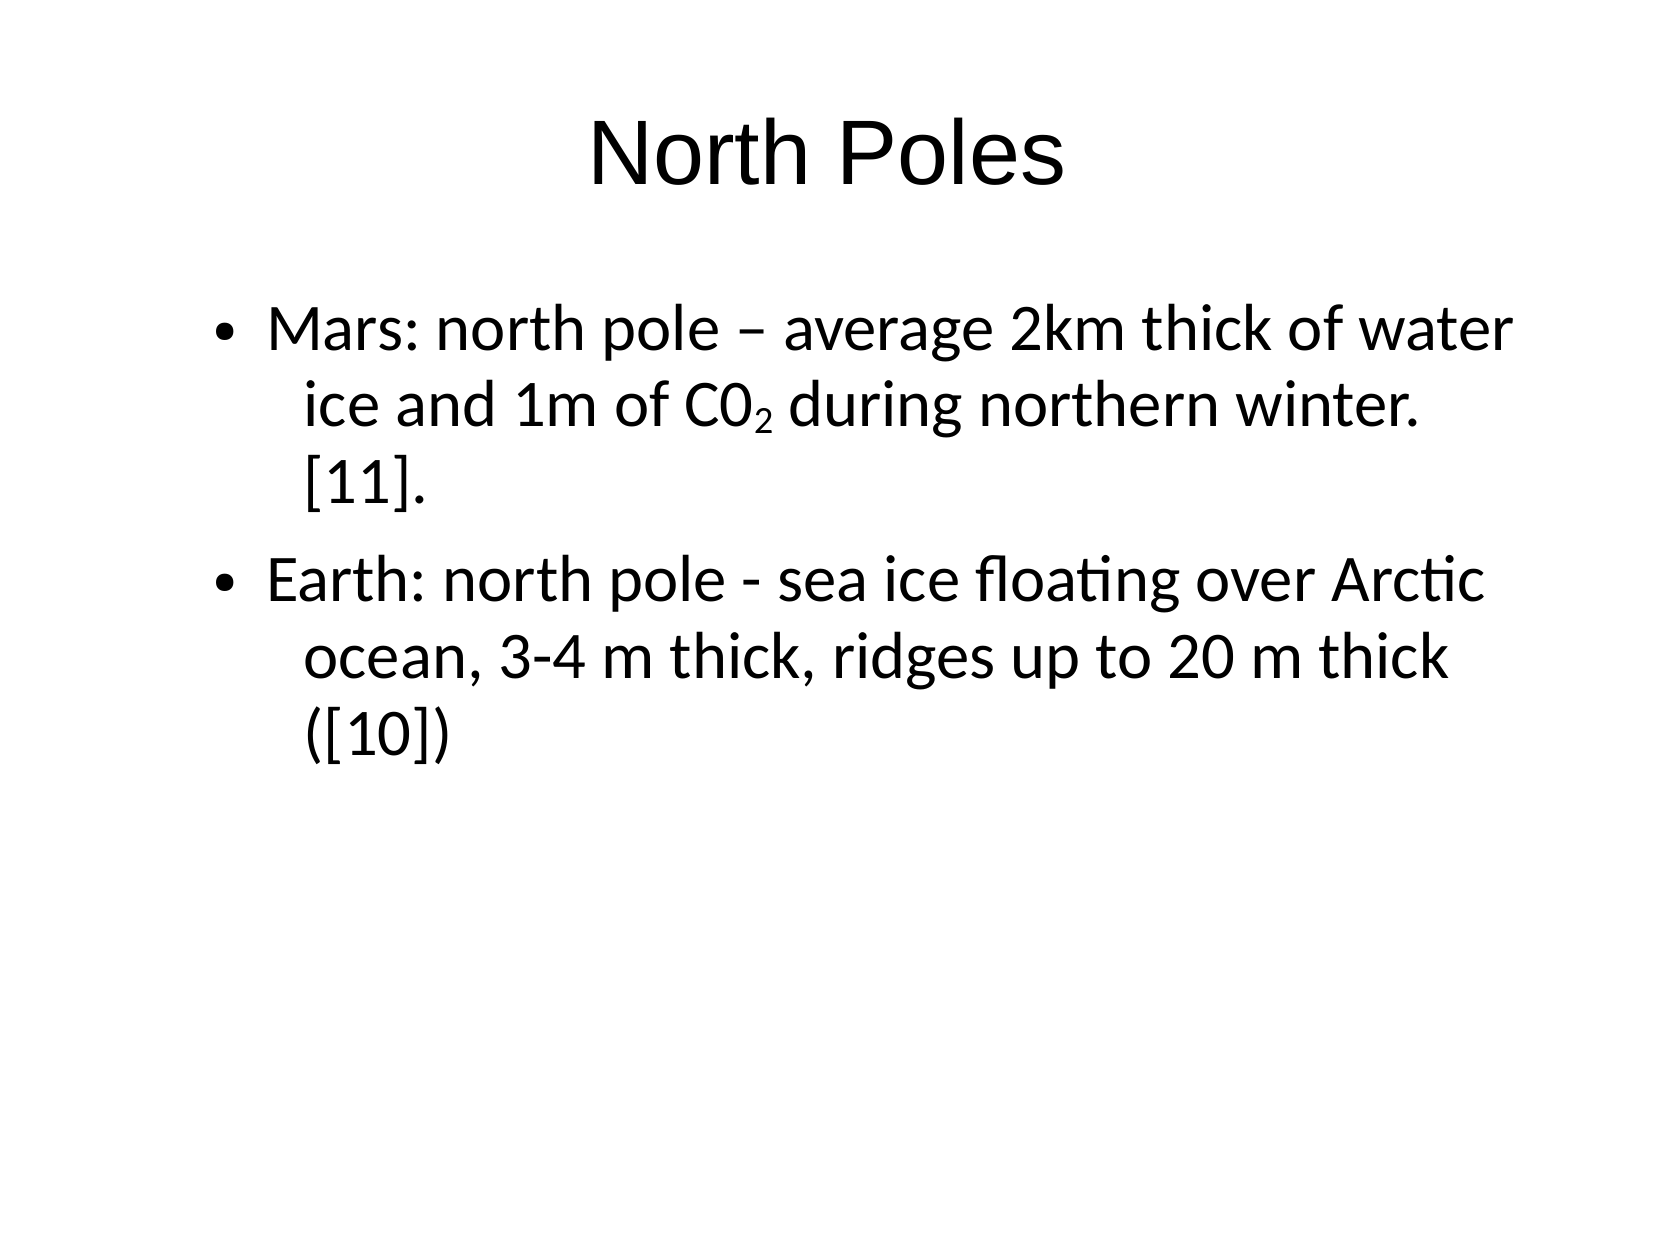

# North Poles
Mars: north pole – average 2km thick of water ice and 1m of C02 during northern winter. [11].
Earth: north pole - sea ice floating over Arctic ocean, 3-4 m thick, ridges up to 20 m thick ([10])